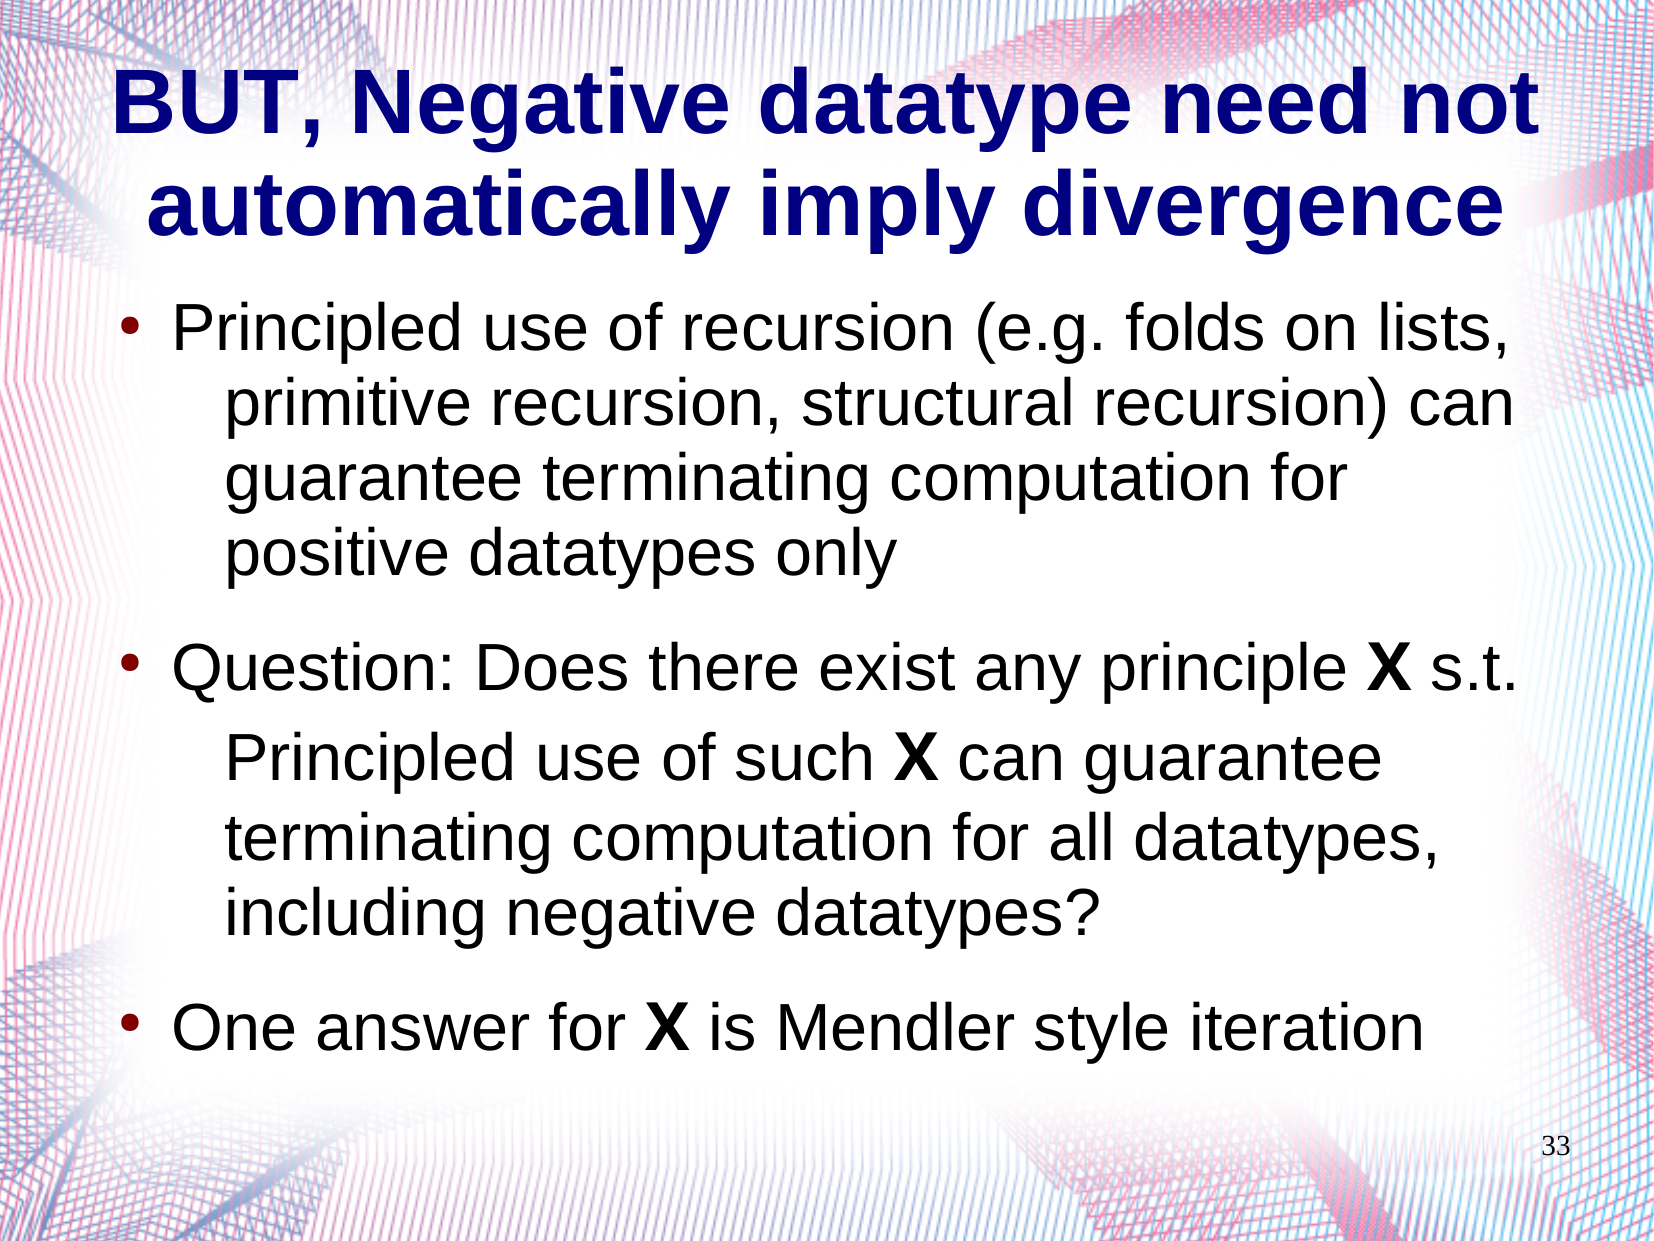

# BUT, Negative datatype need not automatically imply divergence
Principled use of recursion (e.g. folds on lists, primitive recursion, structural recursion) can guarantee terminating computation for positive datatypes only
Question: Does there exist any principle X s.t.
Principled use of such X can guarantee terminating computation for all datatypes, including negative datatypes?
One answer for X is Mendler style iteration
33